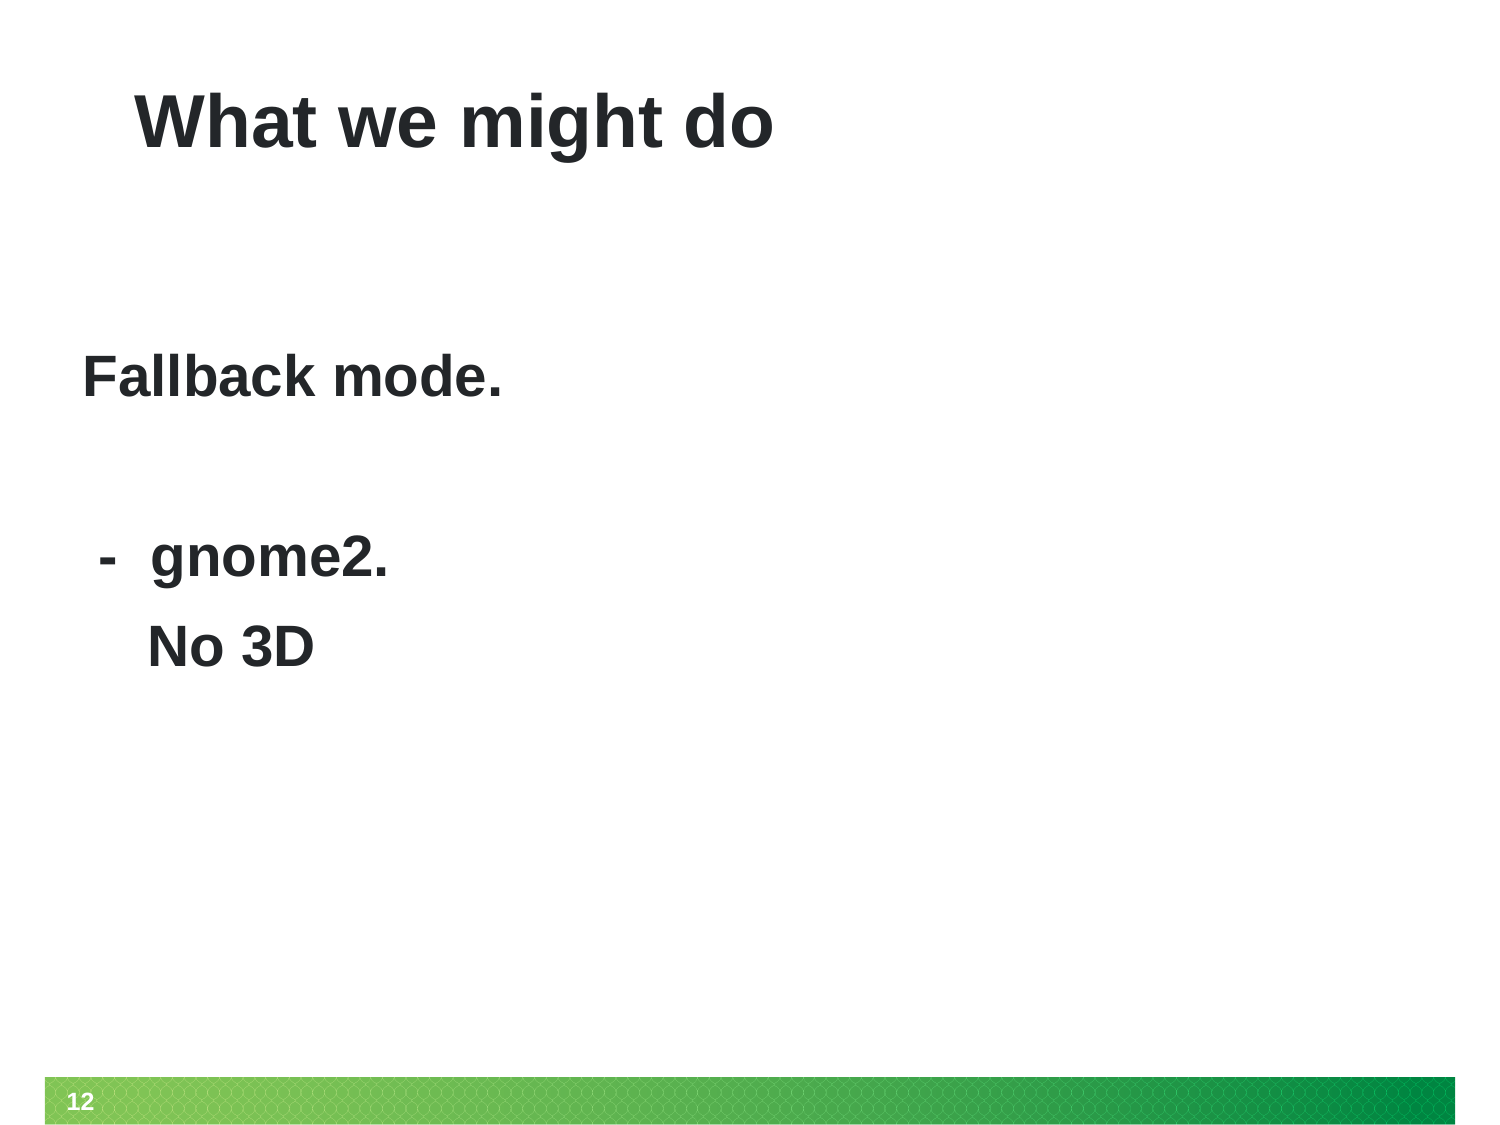

# What we might do
Fallback mode.
 - gnome2.
 No 3D